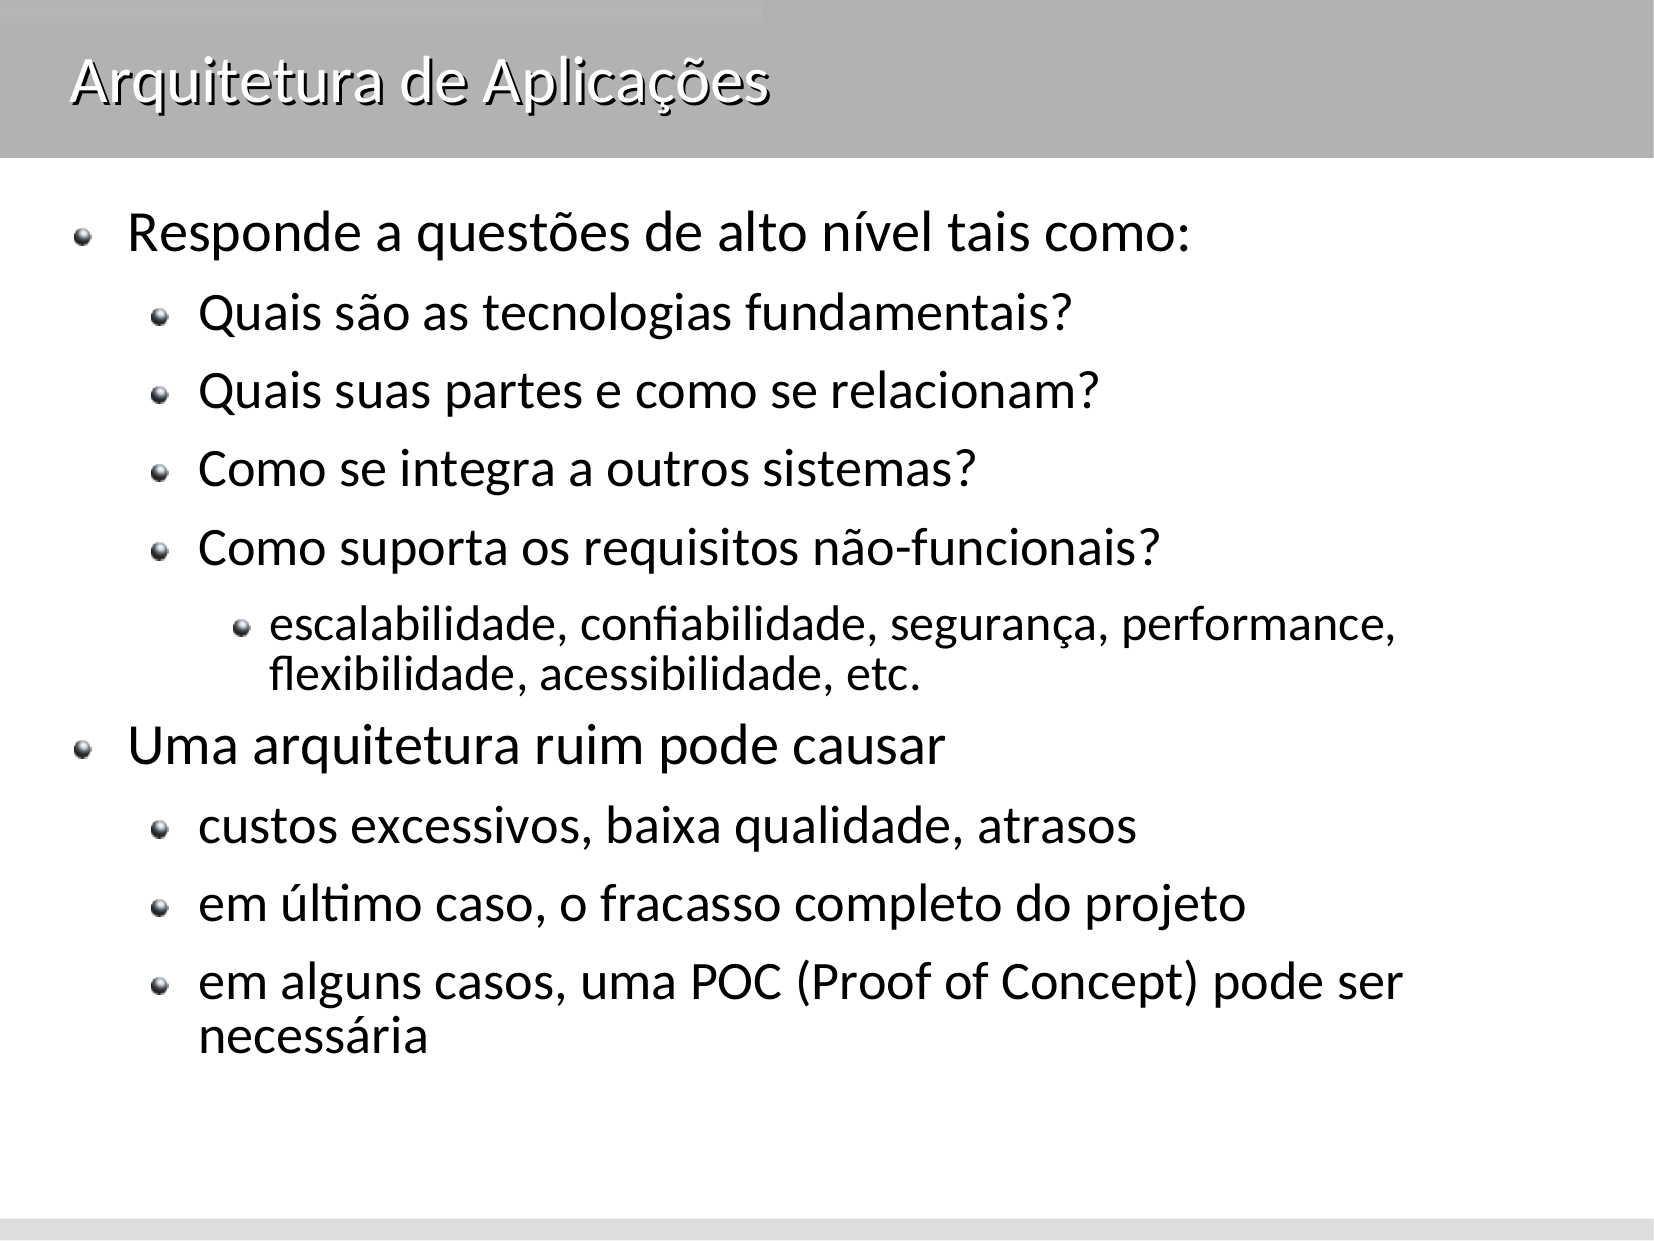

# Arquitetura de Aplicações
Responde a questões de alto nível tais como:
Quais são as tecnologias fundamentais?
Quais suas partes e como se relacionam?
Como se integra a outros sistemas?
Como suporta os requisitos não-funcionais?
escalabilidade, confiabilidade, segurança, performance, flexibilidade, acessibilidade, etc.
Uma arquitetura ruim pode causar
custos excessivos, baixa qualidade, atrasos
em último caso, o fracasso completo do projeto
em alguns casos, uma POC (Proof of Concept) pode ser necessária